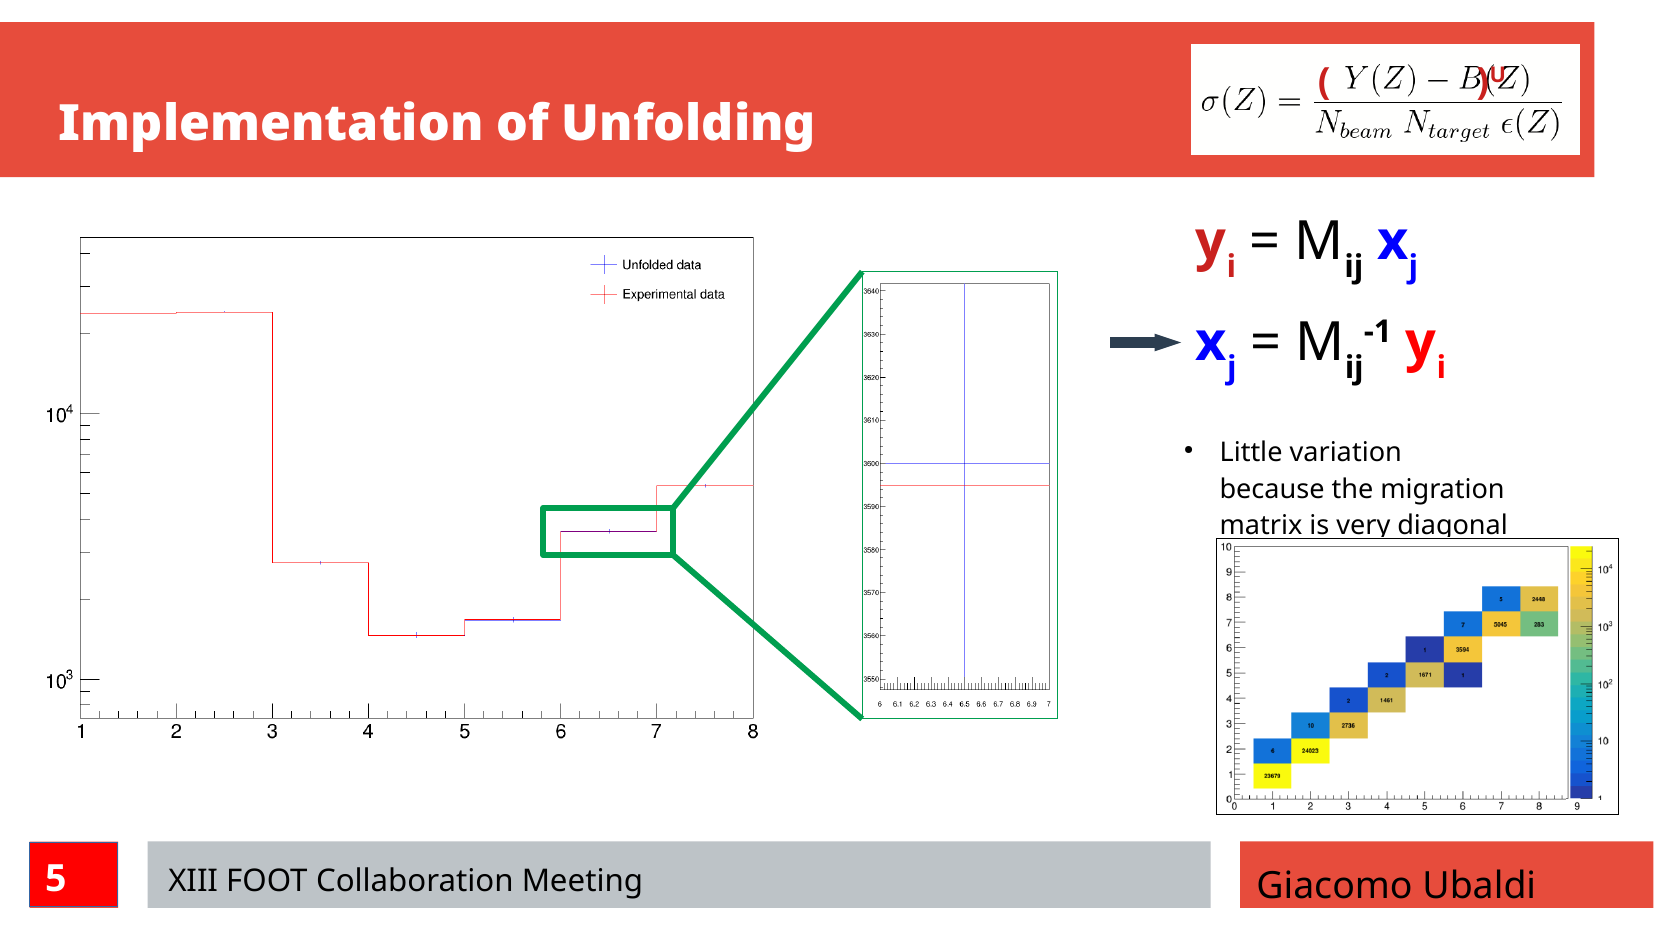

# Implementation of Unfolding
( )U
yi = Mij xj
xj = Mij-1 yi
Little variation
because the migration
matrix is very diagonal
11
5
XIII FOOT Collaboration Meeting
Giacomo Ubaldi